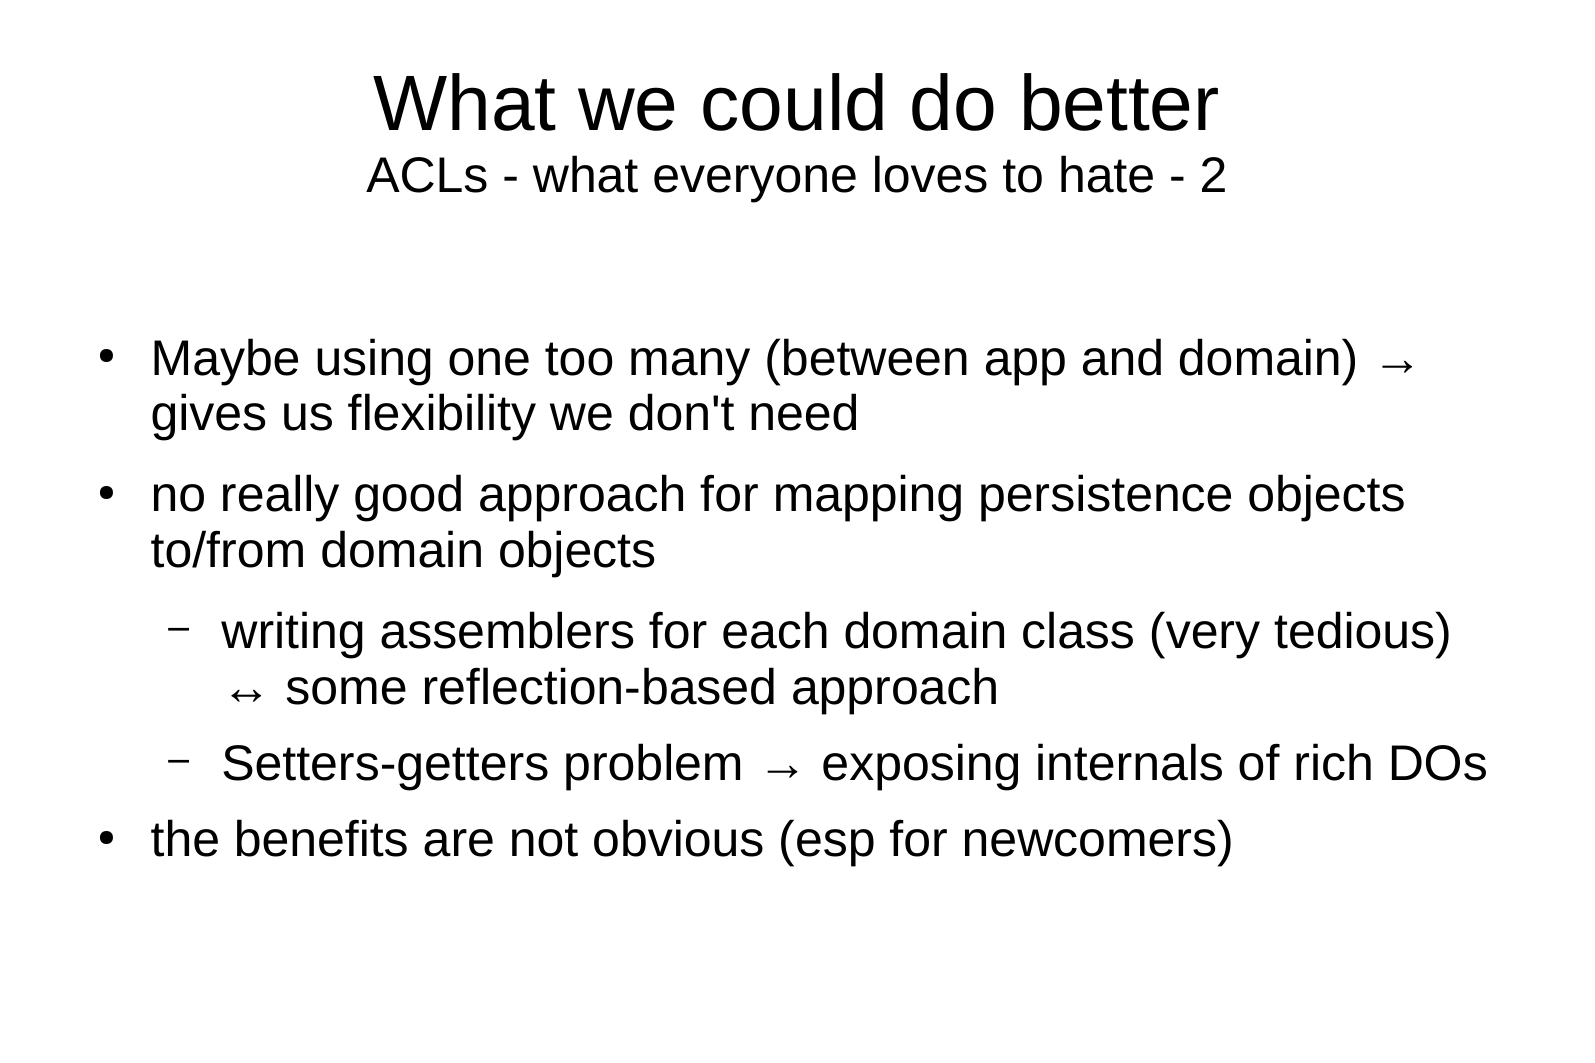

# What we could do better ACLs - what everyone loves to hate - 2
Maybe using one too many (between app and domain) → gives us flexibility we don't need
no really good approach for mapping persistence objects to/from domain objects
writing assemblers for each domain class (very tedious) ↔ some reflection-based approach
Setters-getters problem → exposing internals of rich DOs
the benefits are not obvious (esp for newcomers)